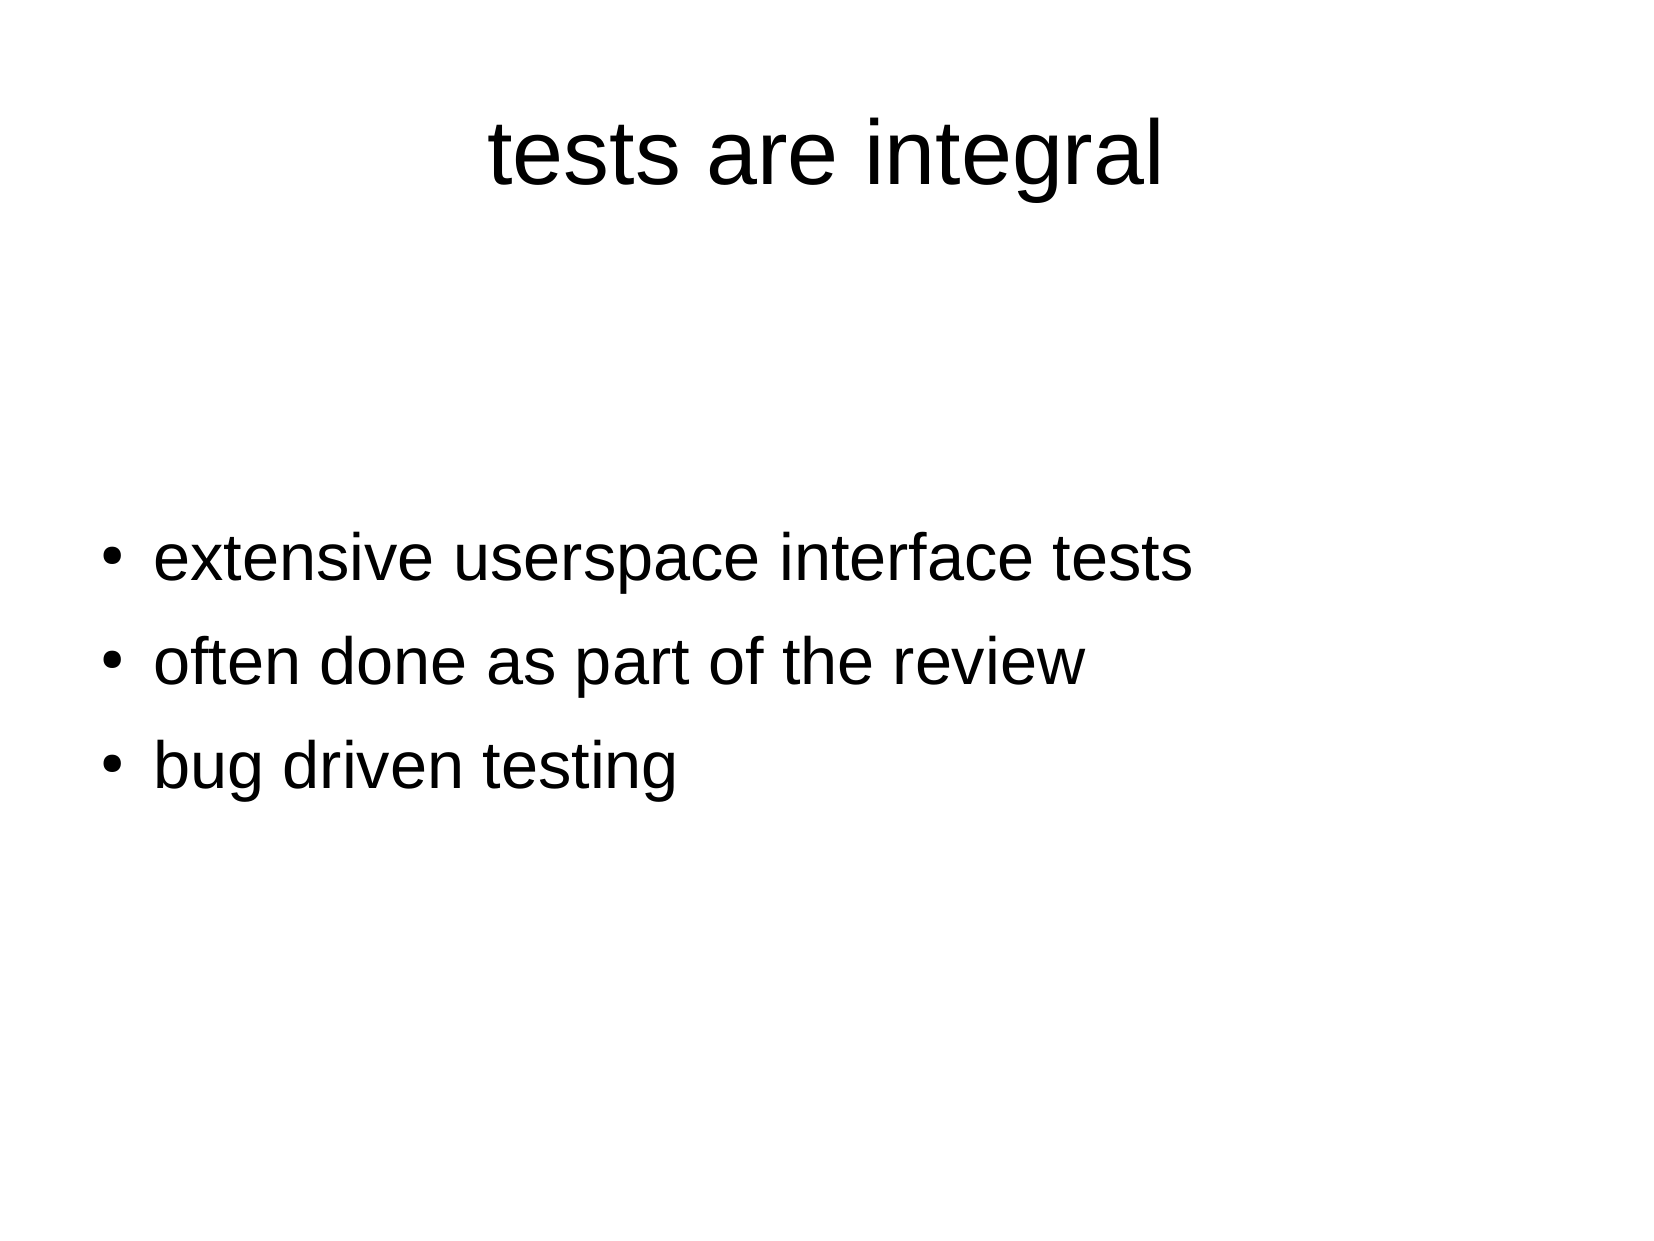

# tests are integral
extensive userspace interface tests
often done as part of the review
bug driven testing